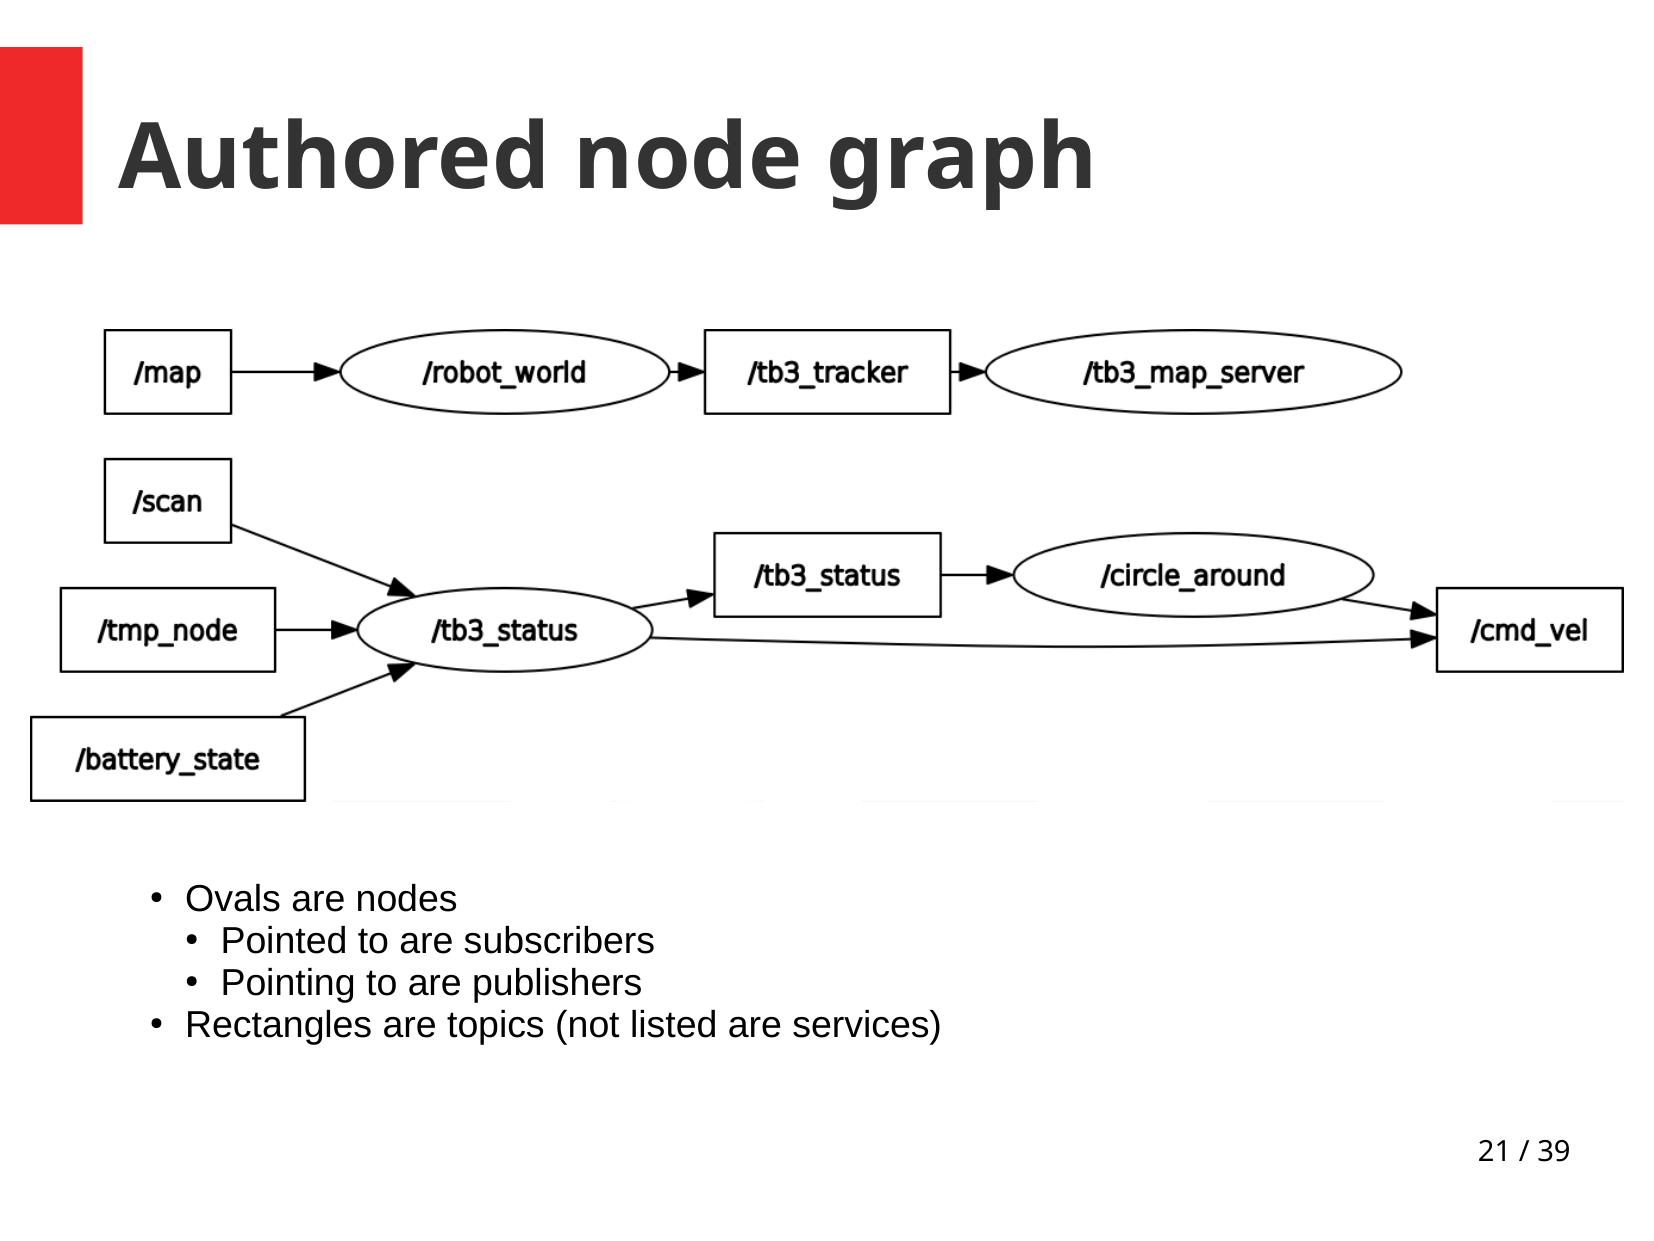

# Authored node graph
Ovals are nodes
Pointed to are subscribers
Pointing to are publishers
Rectangles are topics (not listed are services)
21